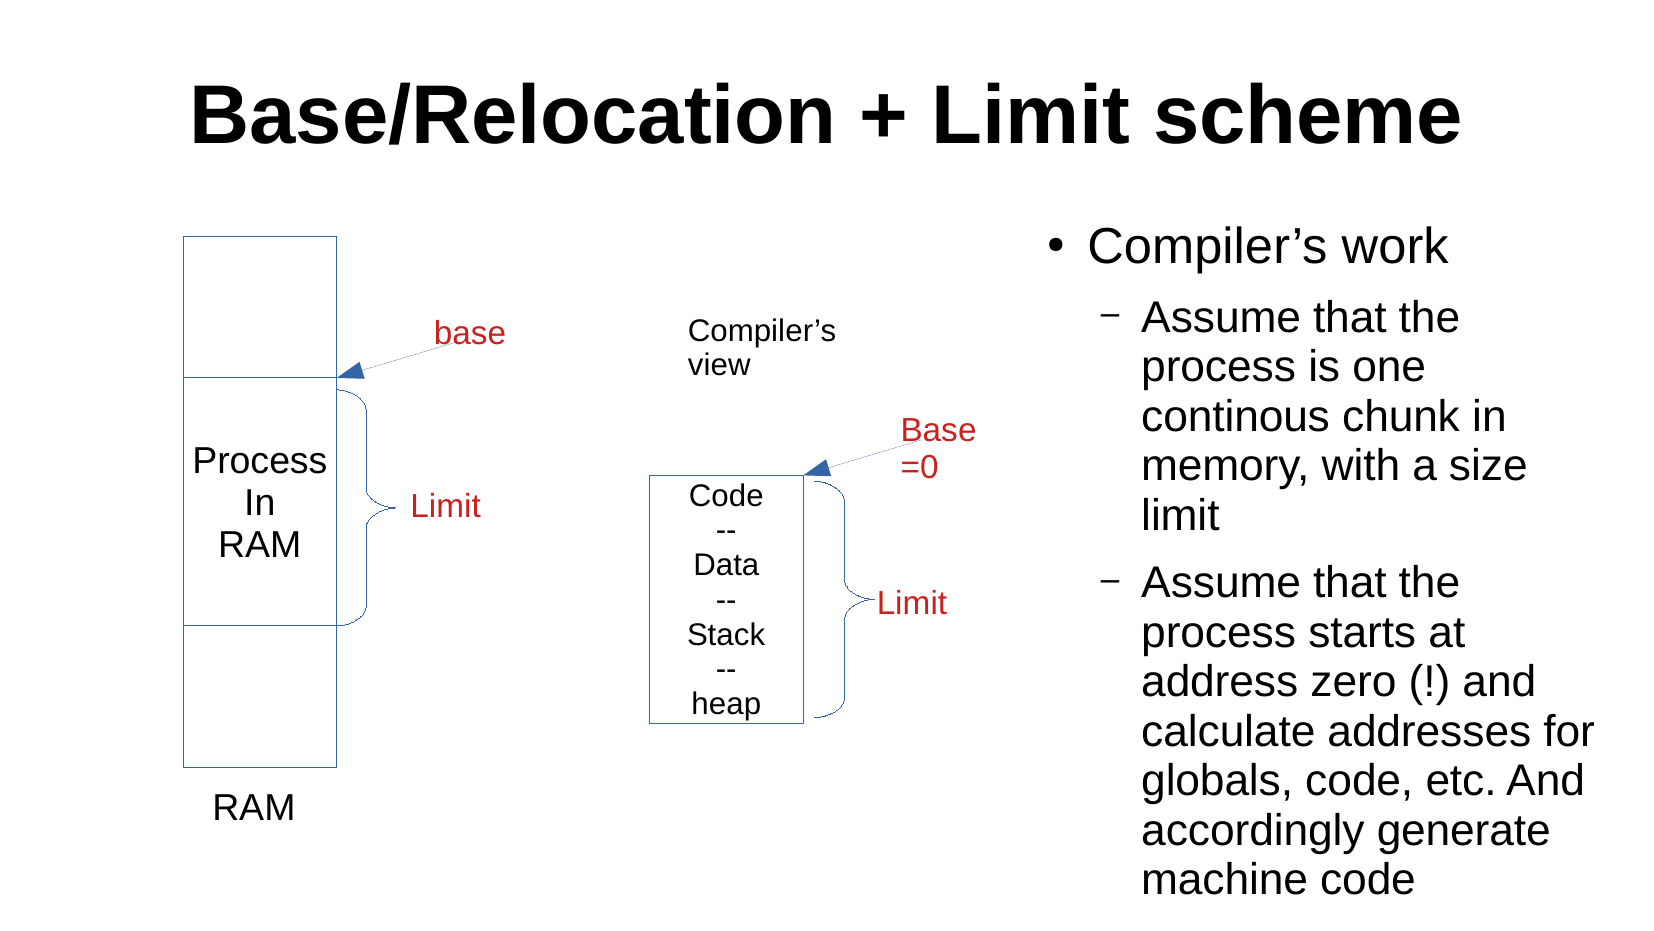

# Base/Relocation + Limit scheme
Compiler’s work
Assume that the process is one continous chunk in memory, with a size limit
Assume that the process starts at address zero (!) and calculate addresses for globals, code, etc. And accordingly generate machine code
Compiler’s
view
base
Process
In
RAM
Base =0
Code
--
Data
--
Stack
--
heap
Limit
Limit
RAM